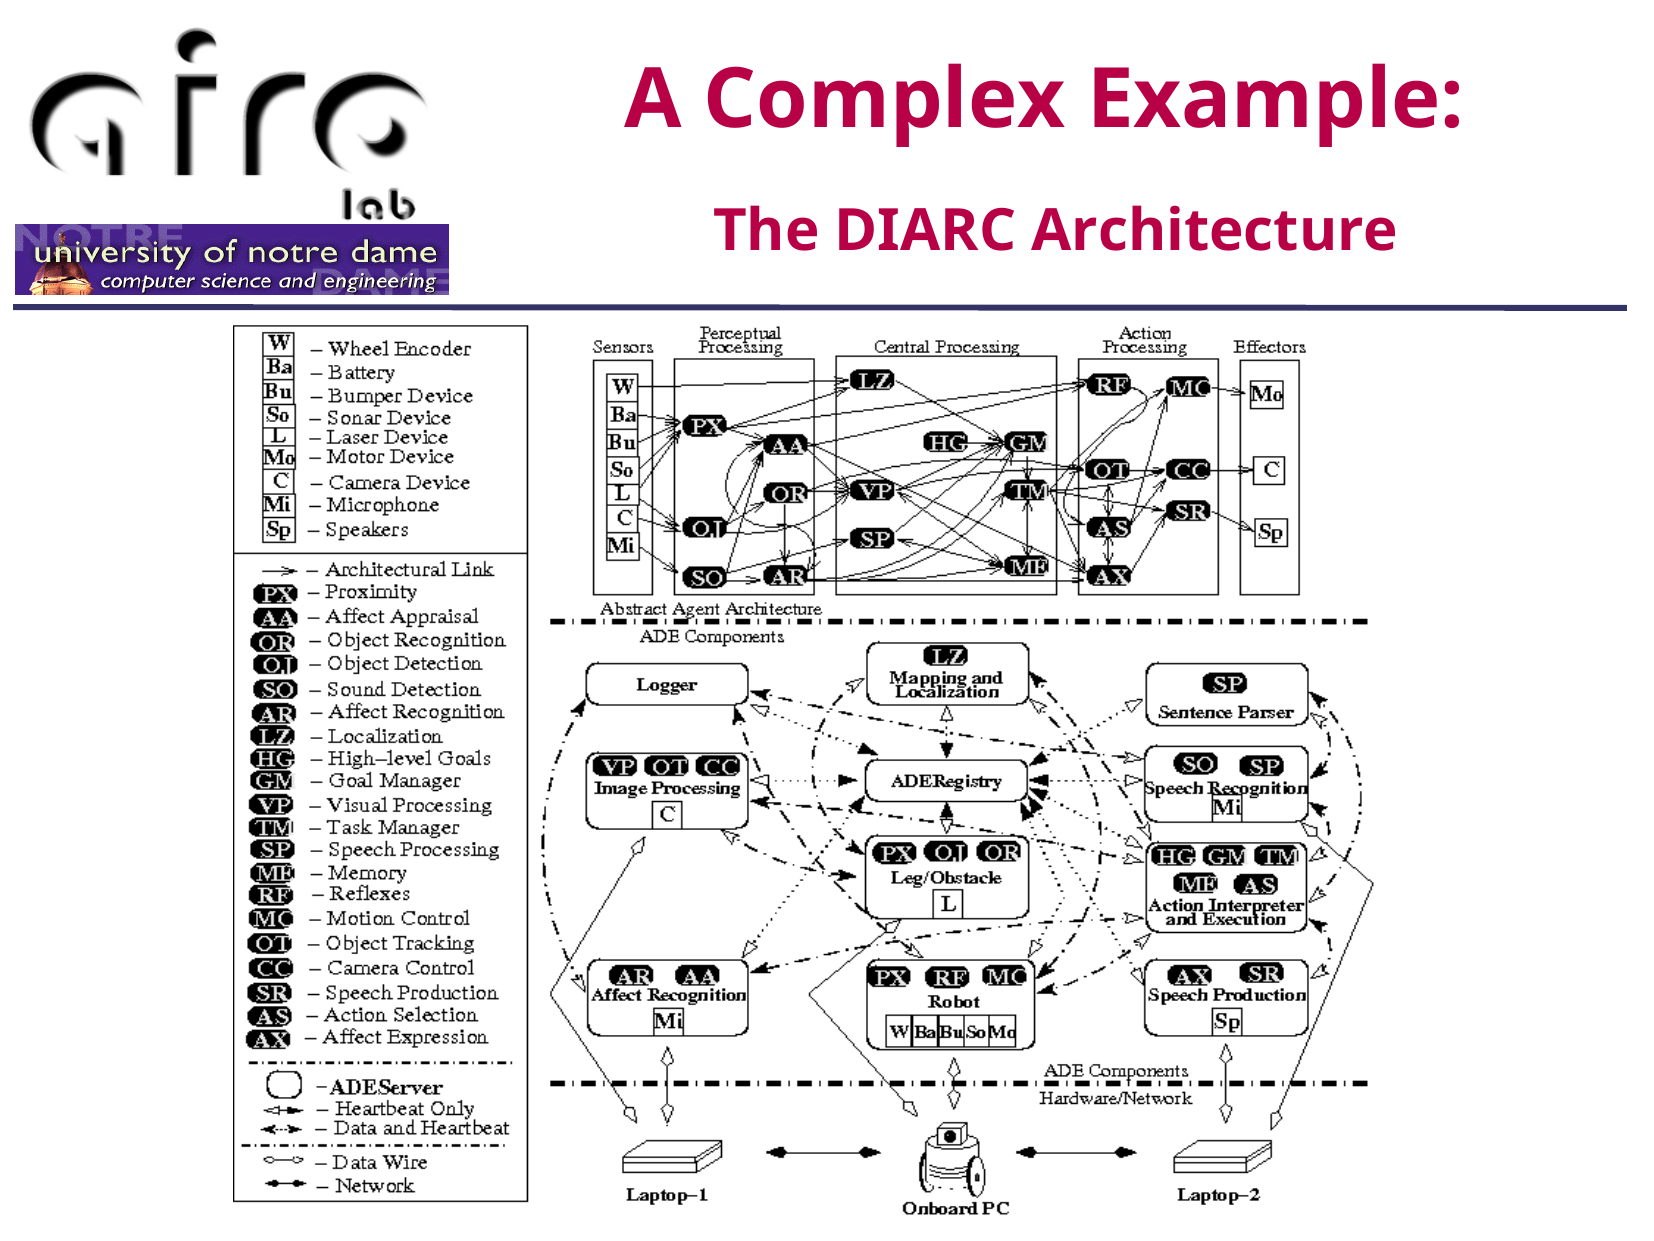

# A Complex Example: The DIARC Architecture